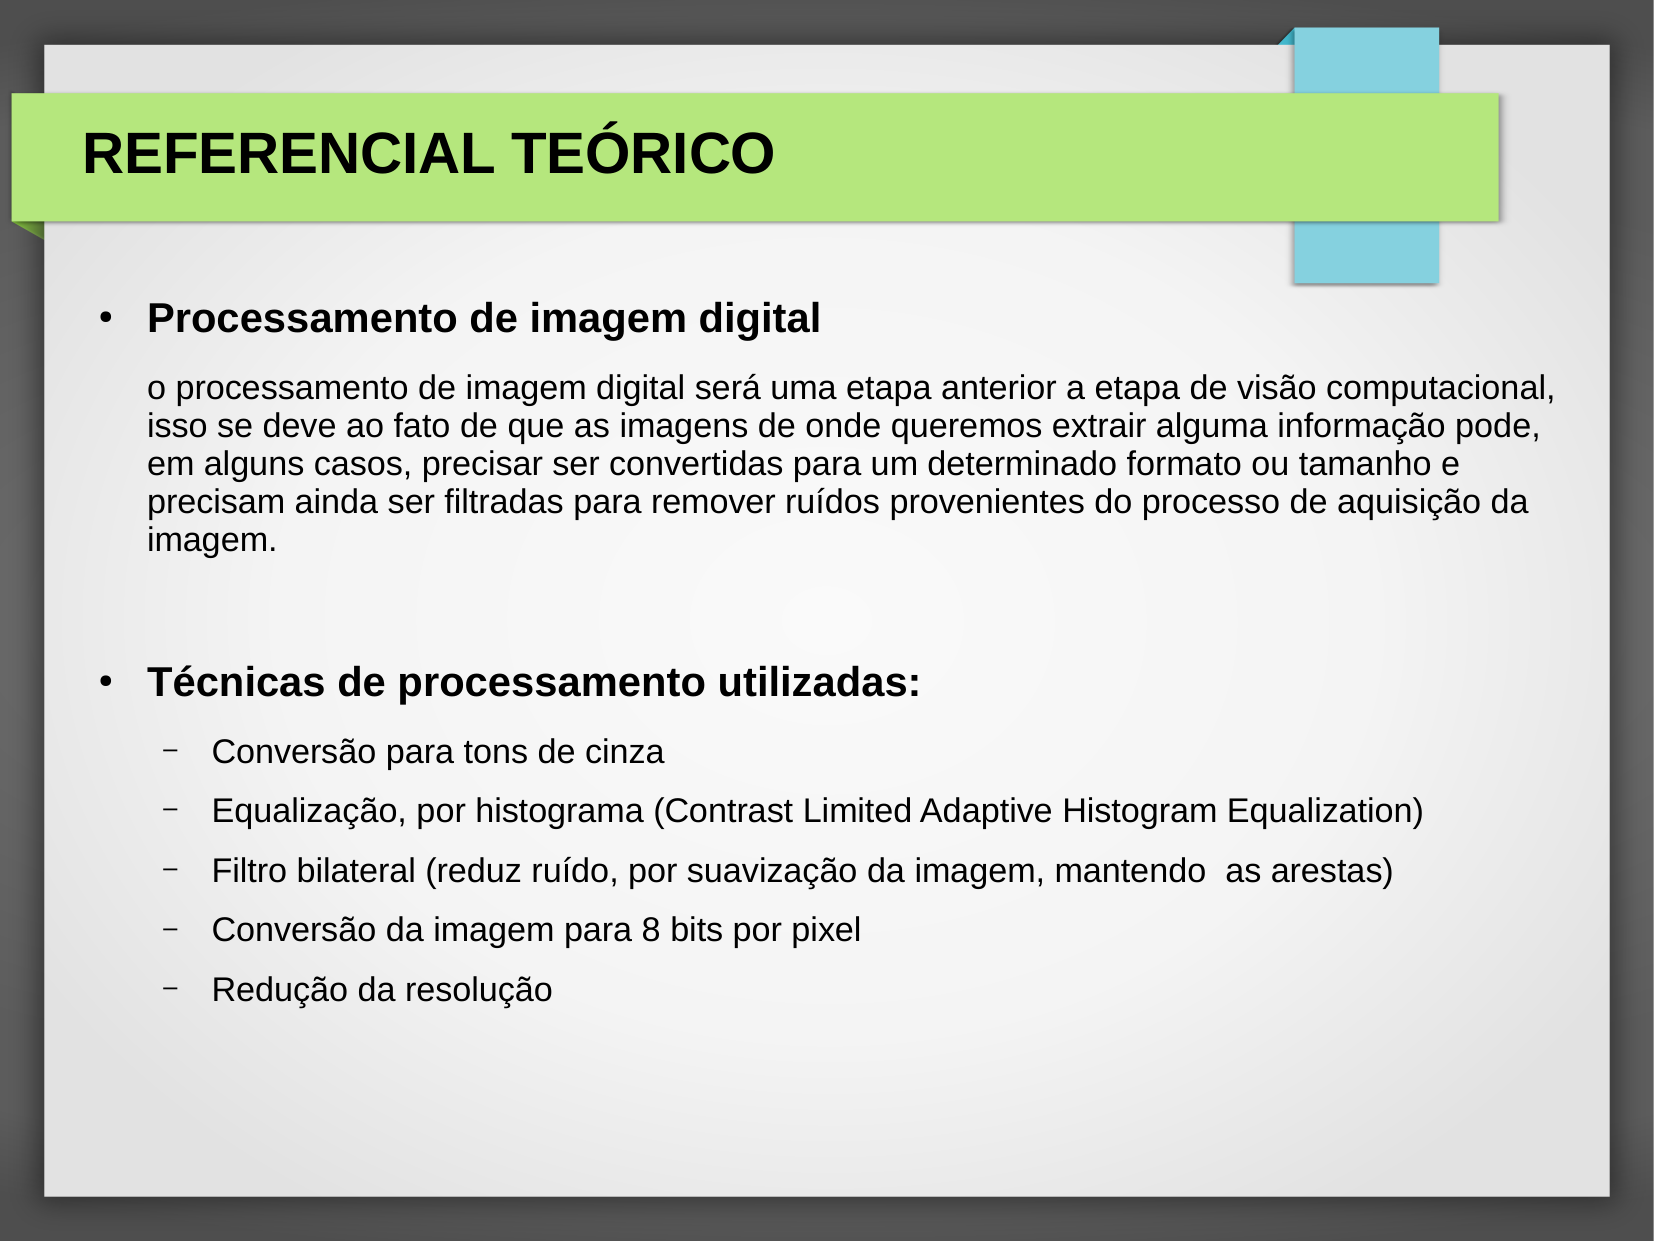

# REFERENCIAL TEÓRICO
Processamento de imagem digital
o processamento de imagem digital será uma etapa anterior a etapa de visão computacional, isso se deve ao fato de que as imagens de onde queremos extrair alguma informação pode, em alguns casos, precisar ser convertidas para um determinado formato ou tamanho e precisam ainda ser filtradas para remover ruídos provenientes do processo de aquisição da imagem.
Técnicas de processamento utilizadas:
Conversão para tons de cinza
Equalização, por histograma (Contrast Limited Adaptive Histogram Equalization)
Filtro bilateral (reduz ruído, por suavização da imagem, mantendo as arestas)
Conversão da imagem para 8 bits por pixel
Redução da resolução